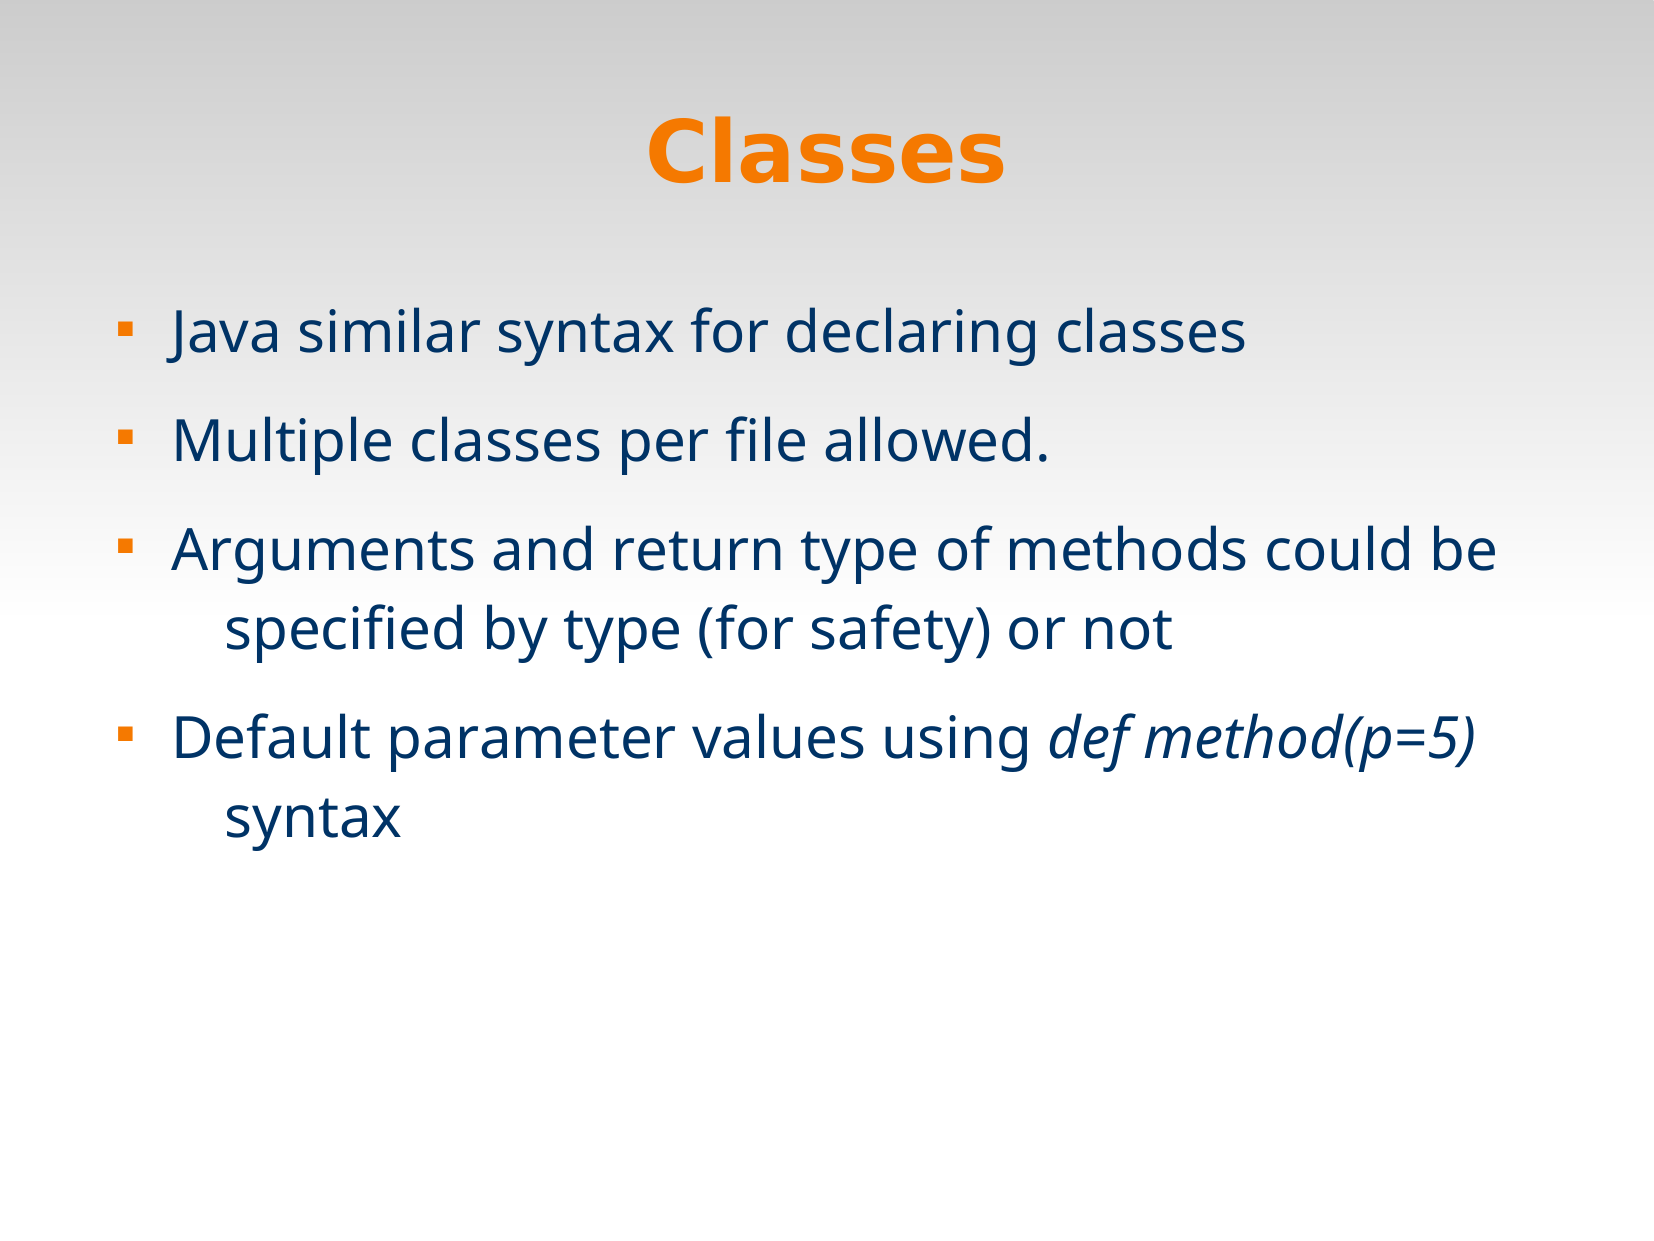

# Classes
Java similar syntax for declaring classes
Multiple classes per file allowed.
Arguments and return type of methods could be specified by type (for safety) or not
Default parameter values using def method(p=5) syntax